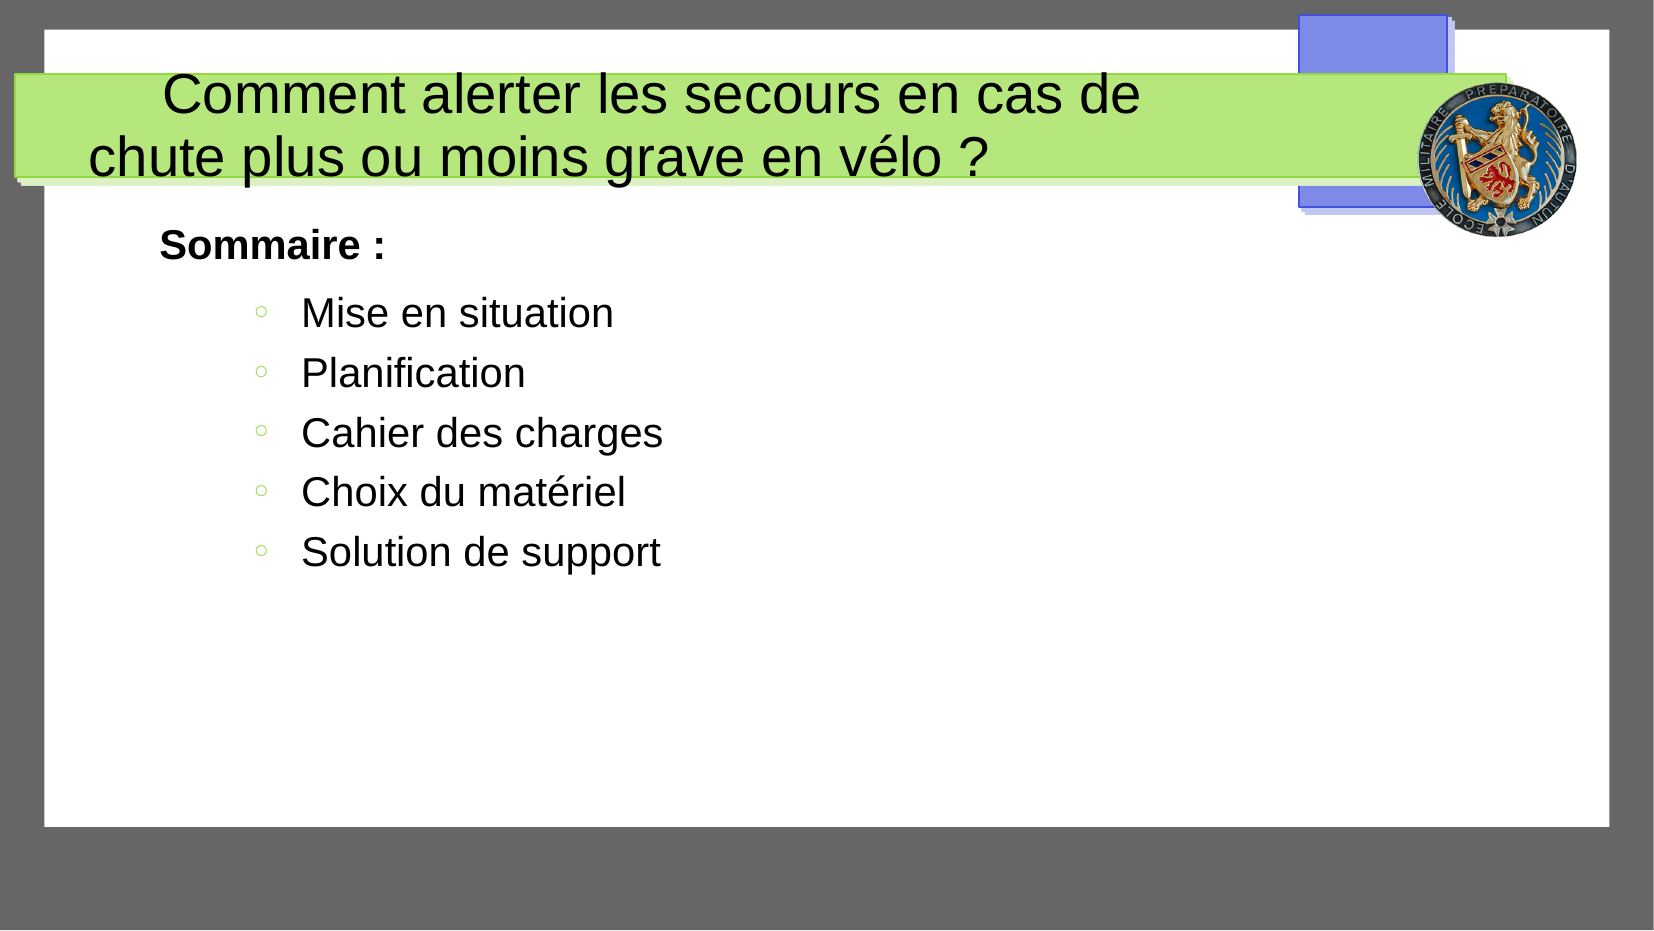

# Comment alerter les secours en cas de chute plus ou moins grave en vélo ?
Sommaire :
Mise en situation
Planification
Cahier des charges
Choix du matériel
Solution de support